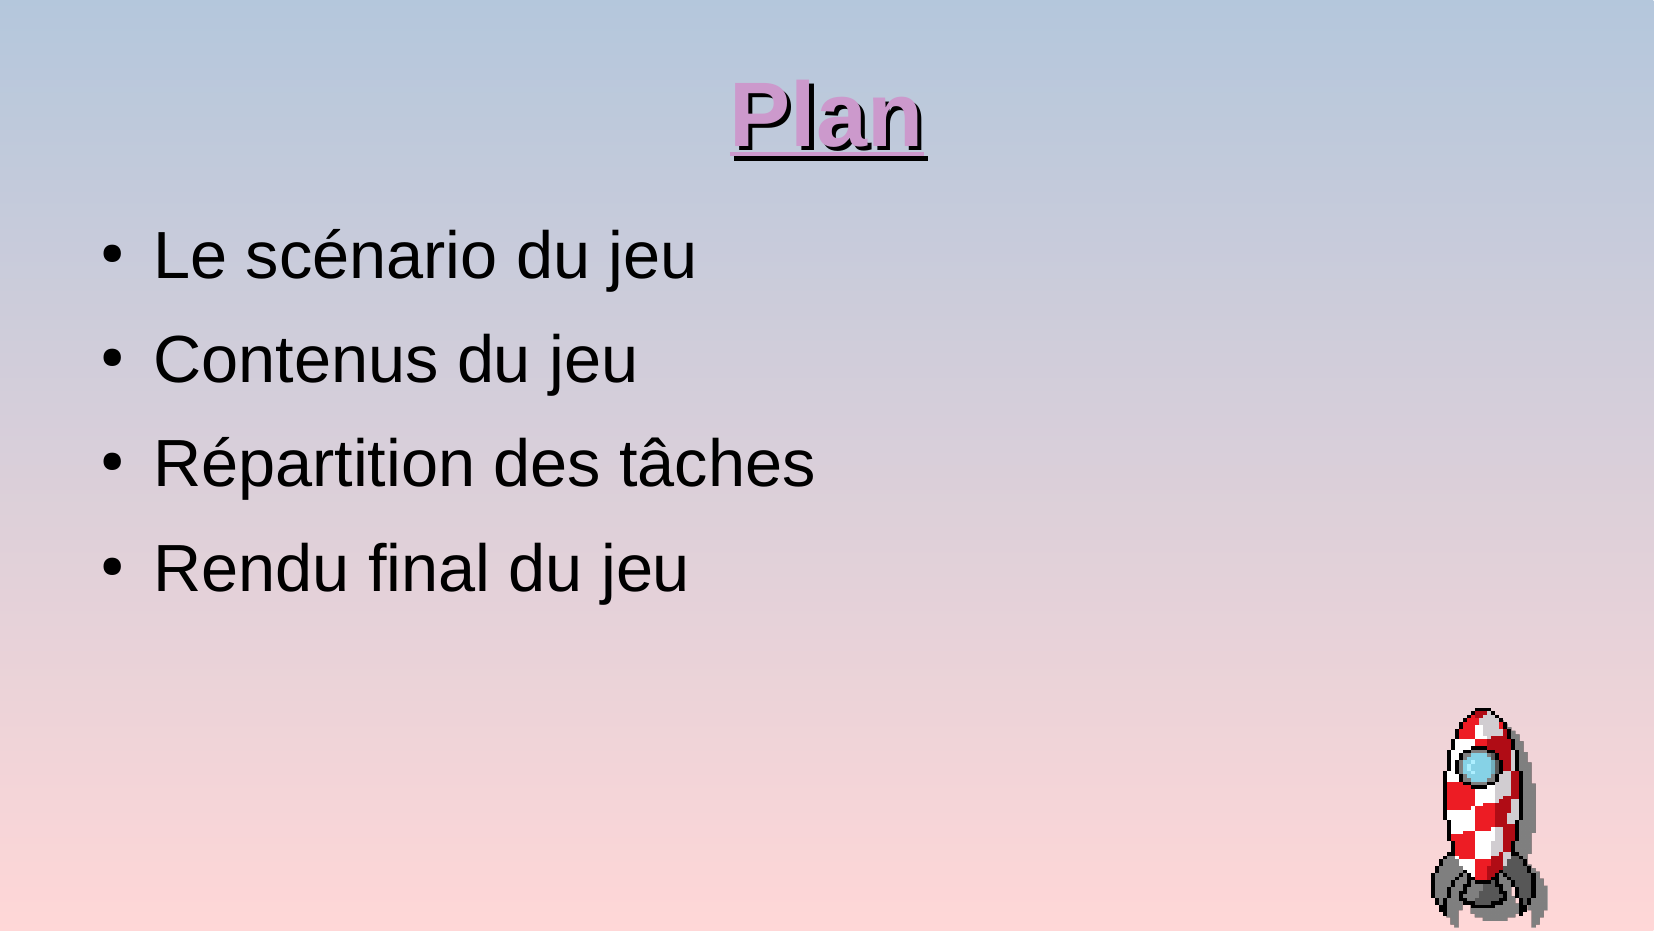

# Plan
Le scénario du jeu
Contenus du jeu
Répartition des tâches
Rendu final du jeu